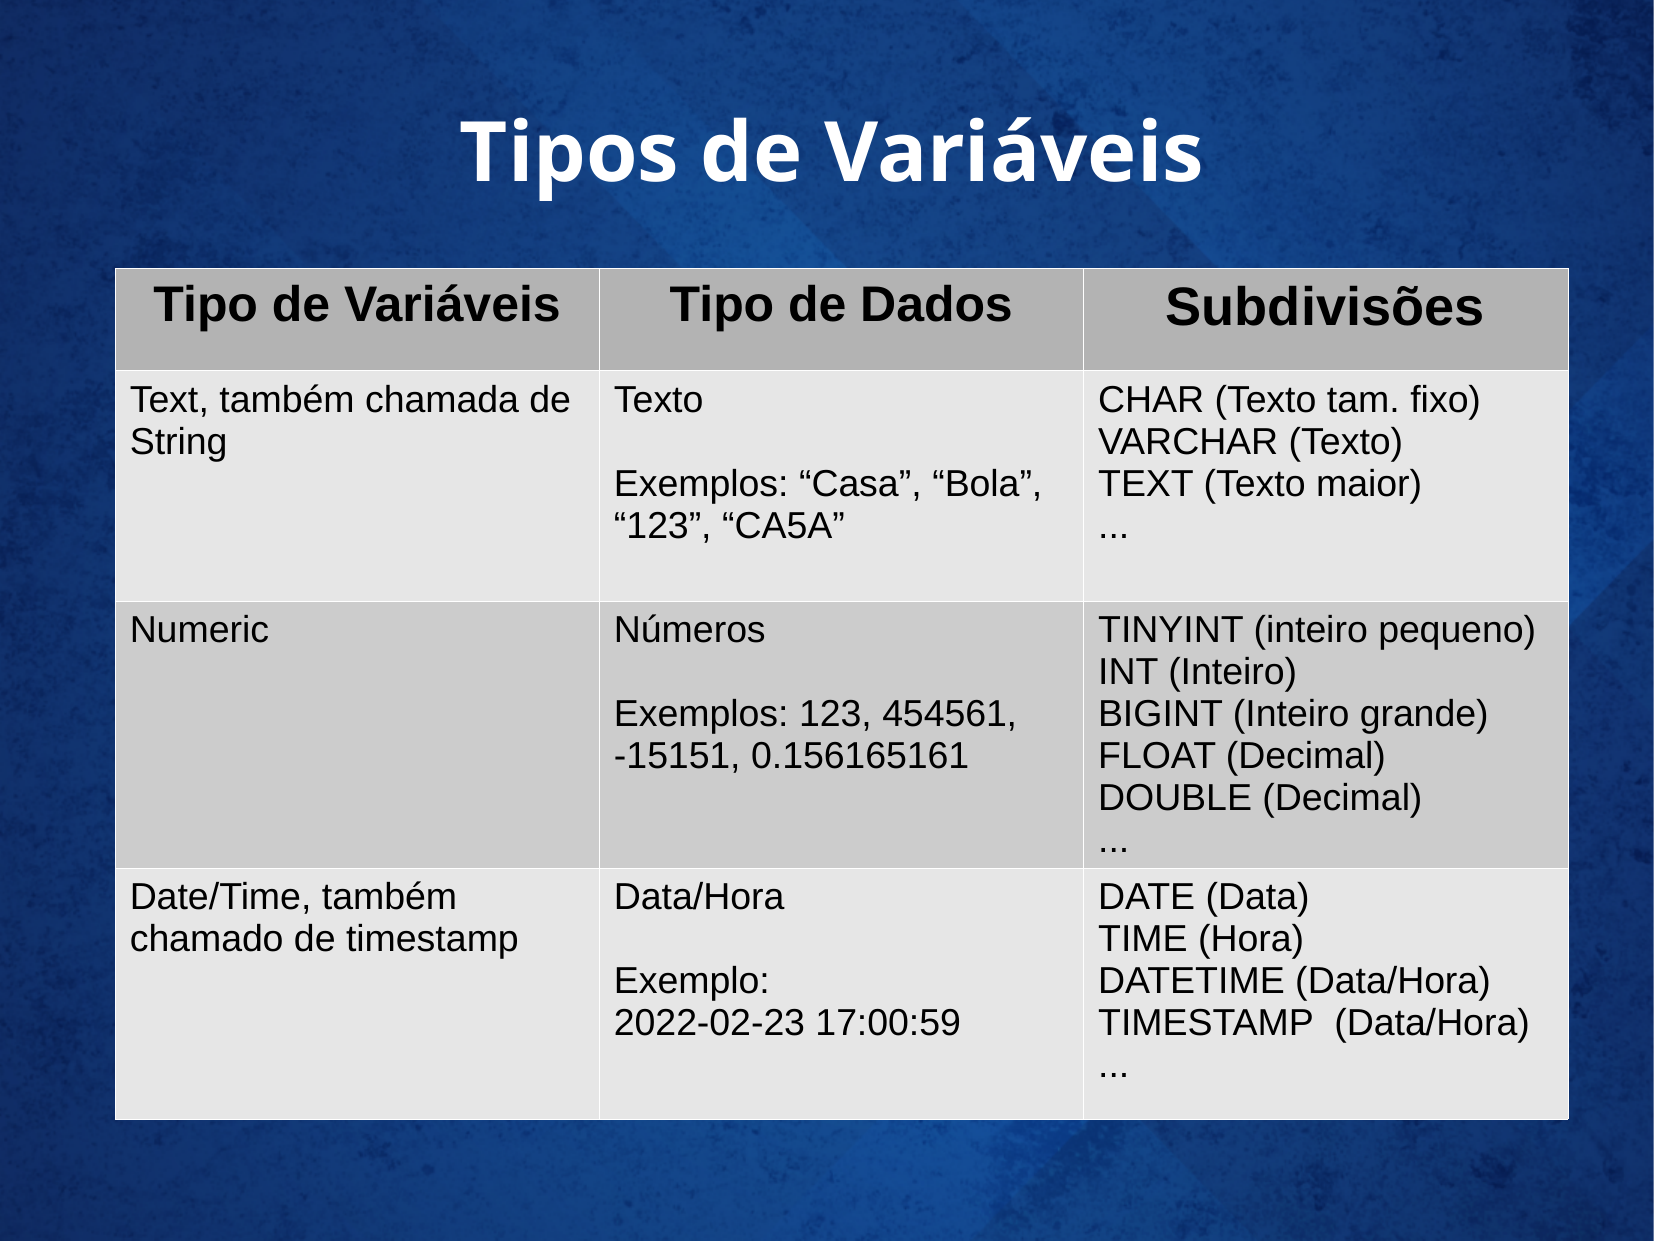

Tipos de Variáveis
| Tipo de Variáveis | Tipo de Dados | Subdivisões |
| --- | --- | --- |
| Text, também chamada de String | Texto Exemplos: “Casa”, “Bola”, “123”, “CA5A” | CHAR (Texto tam. fixo) VARCHAR (Texto) TEXT (Texto maior) ... |
| Numeric | Números Exemplos: 123, 454561, -15151, 0.156165161 | TINYINT (inteiro pequeno) INT (Inteiro) BIGINT (Inteiro grande) FLOAT (Decimal) DOUBLE (Decimal) ... |
| Date/Time, também chamado de timestamp | Data/Hora Exemplo: 2022-02-23 17:00:59 | DATE (Data) TIME (Hora) DATETIME (Data/Hora) TIMESTAMP (Data/Hora) ... |